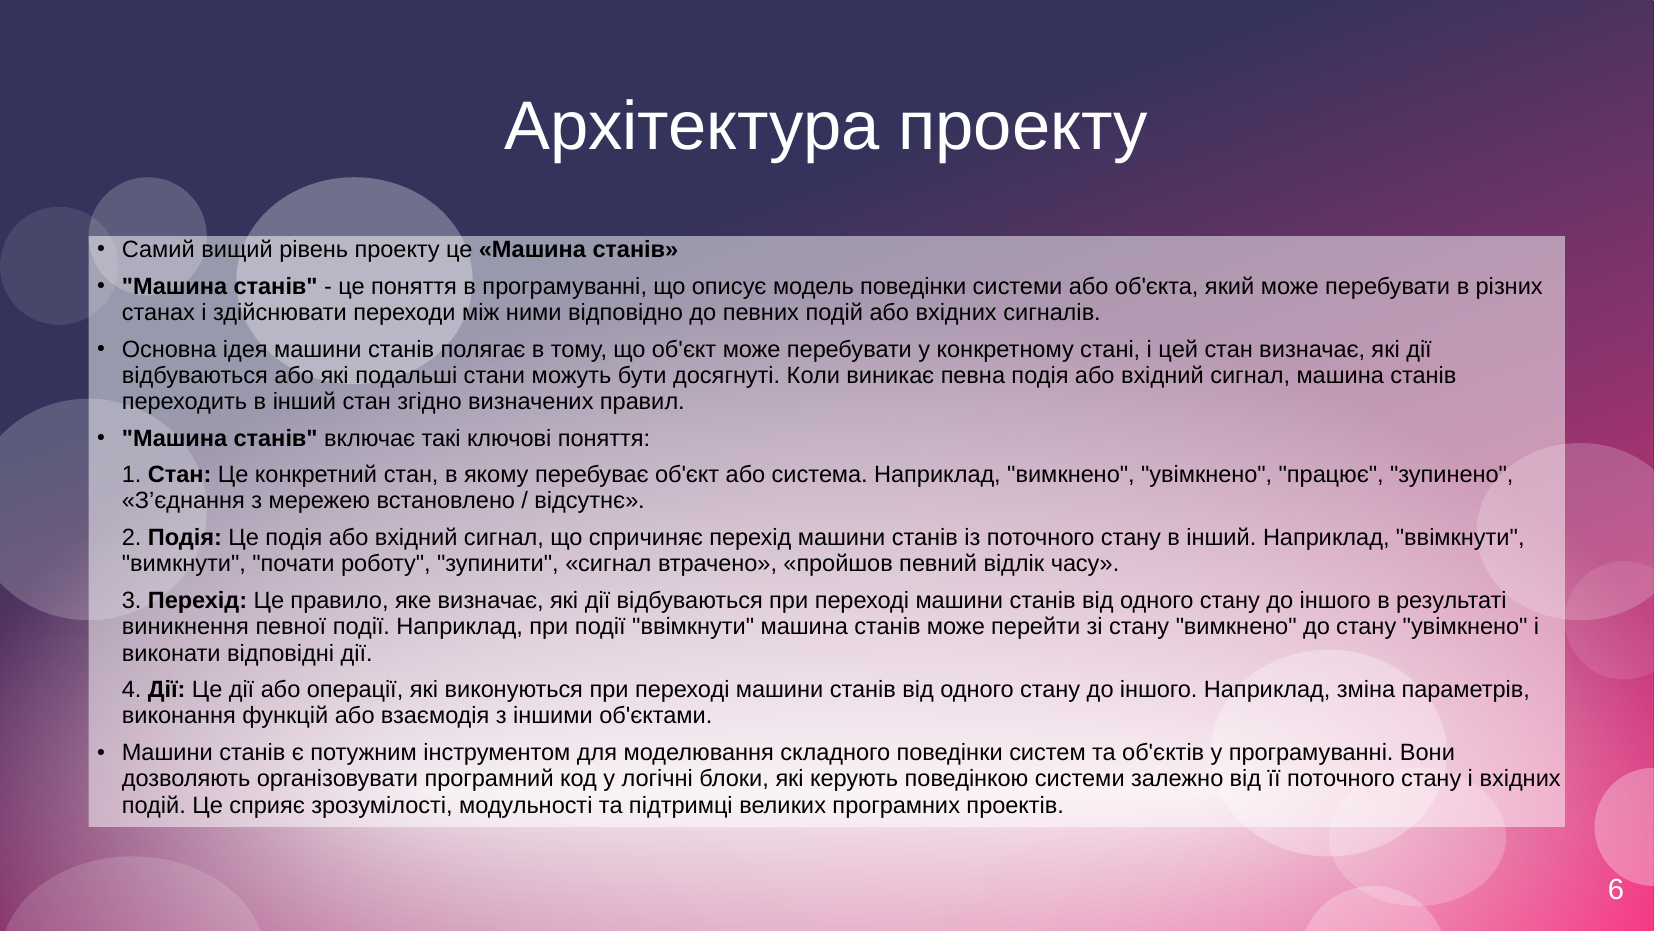

# Архітектура проекту
Самий вищий рівень проекту це «Машина станів»
"Машина станів" - це поняття в програмуванні, що описує модель поведінки системи або об'єкта, який може перебувати в різних станах і здійснювати переходи між ними відповідно до певних подій або вхідних сигналів.
Основна ідея машини станів полягає в тому, що об'єкт може перебувати у конкретному стані, і цей стан визначає, які дії відбуваються або які подальші стани можуть бути досягнуті. Коли виникає певна подія або вхідний сигнал, машина станів переходить в інший стан згідно визначених правил.
"Машина станів" включає такі ключові поняття:
1. Стан: Це конкретний стан, в якому перебуває об'єкт або система. Наприклад, "вимкнено", "увімкнено", "працює", "зупинено", «З’єднання з мережею встановлено / відсутнє».
2. Подія: Це подія або вхідний сигнал, що спричиняє перехід машини станів із поточного стану в інший. Наприклад, "ввімкнути", "вимкнути", "почати роботу", "зупинити", «сигнал втрачено», «пройшов певний відлік часу».
3. Перехід: Це правило, яке визначає, які дії відбуваються при переході машини станів від одного стану до іншого в результаті виникнення певної події. Наприклад, при події "ввімкнути" машина станів може перейти зі стану "вимкнено" до стану "увімкнено" і виконати відповідні дії.
4. Дії: Це дії або операції, які виконуються при переході машини станів від одного стану до іншого. Наприклад, зміна параметрів, виконання функцій або взаємодія з іншими об'єктами.
Машини станів є потужним інструментом для моделювання складного поведінки систем та об'єктів у програмуванні. Вони дозволяють організовувати програмний код у логічні блоки, які керують поведінкою системи залежно від її поточного стану і вхідних подій. Це сприяє зрозумілості, модульності та підтримці великих програмних проектів.